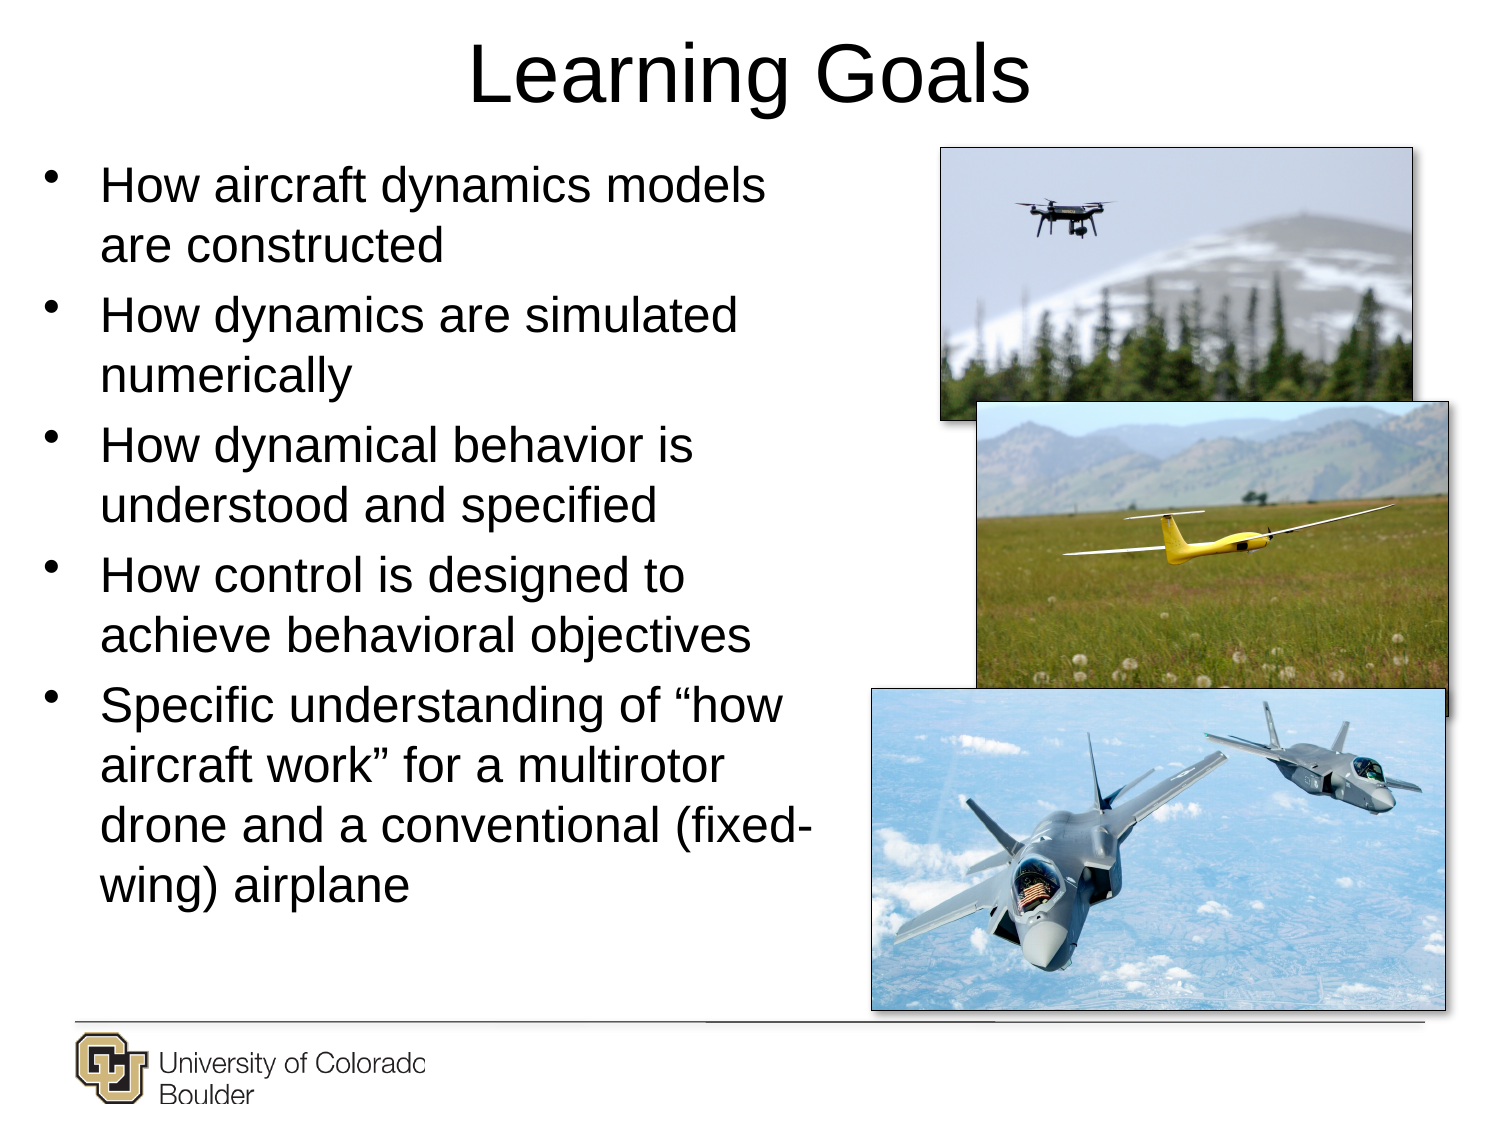

# Learning Goals
How aircraft dynamics models are constructed
How dynamics are simulated numerically
How dynamical behavior is understood and specified
How control is designed to achieve behavioral objectives
Specific understanding of “how aircraft work” for a multirotor drone and a conventional (fixed-wing) airplane